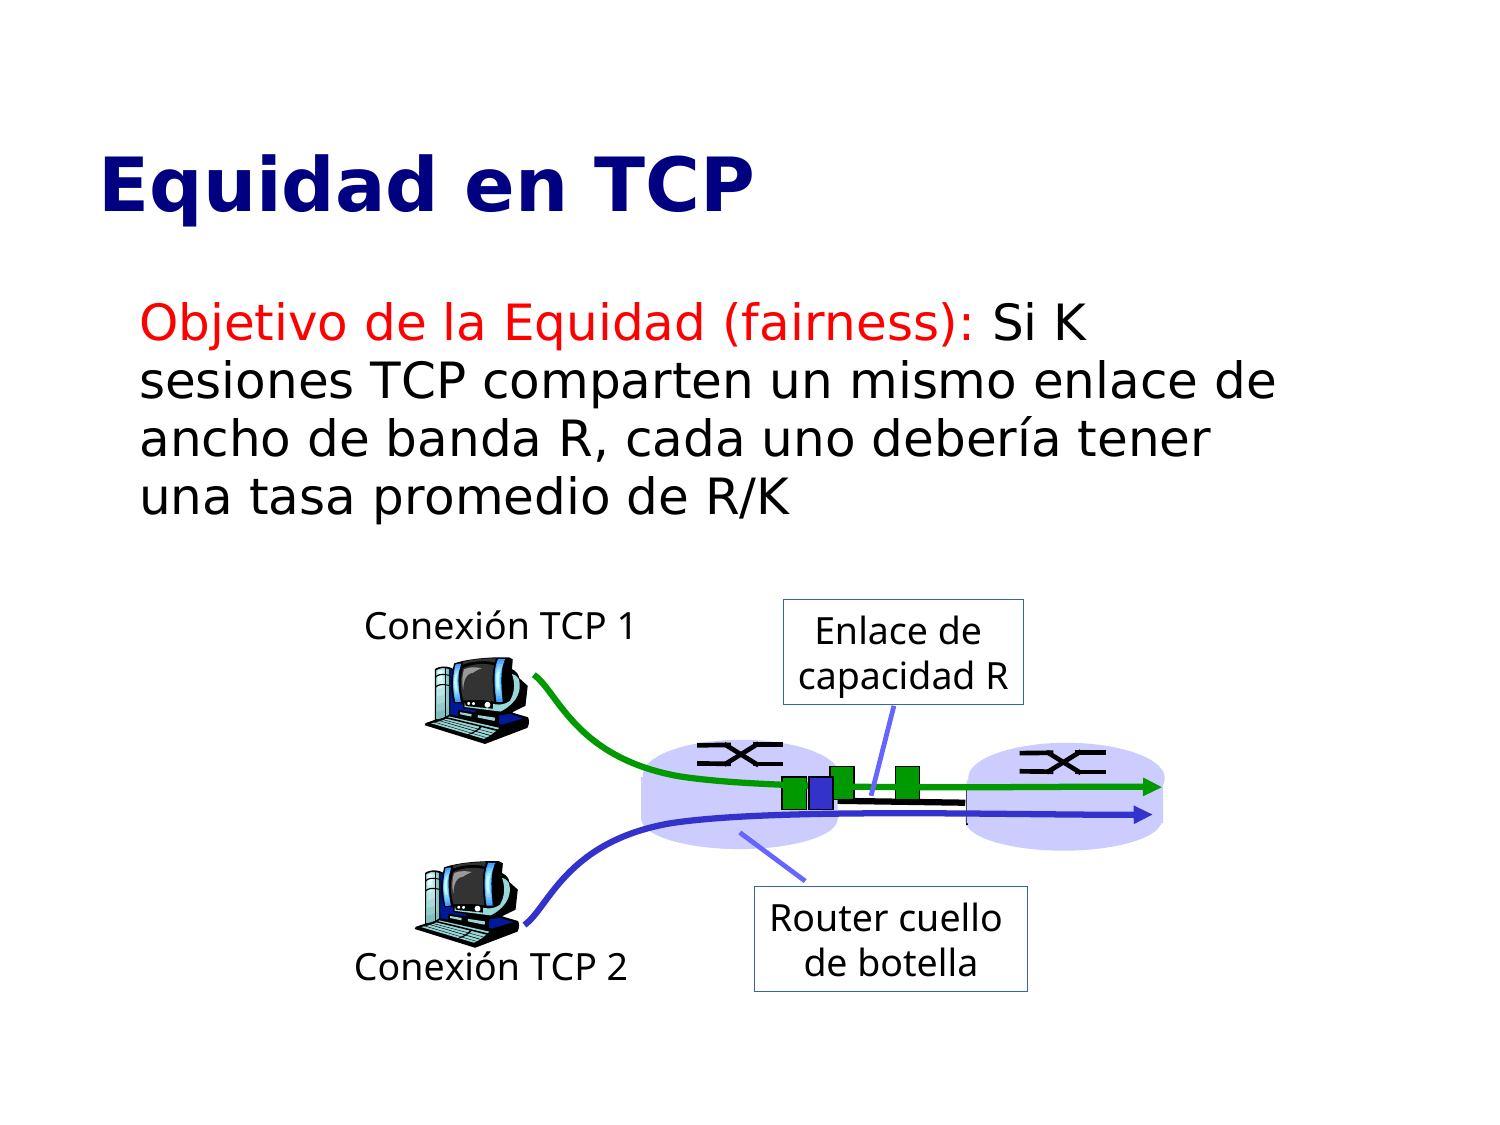

# Equidad en TCP
Objetivo de la Equidad (fairness): Si K sesiones TCP comparten un mismo enlace de ancho de banda R, cada uno debería tener una tasa promedio de R/K
Conexión TCP 1
Enlace de
capacidad R
Router cuello
de botella
Conexión TCP 2